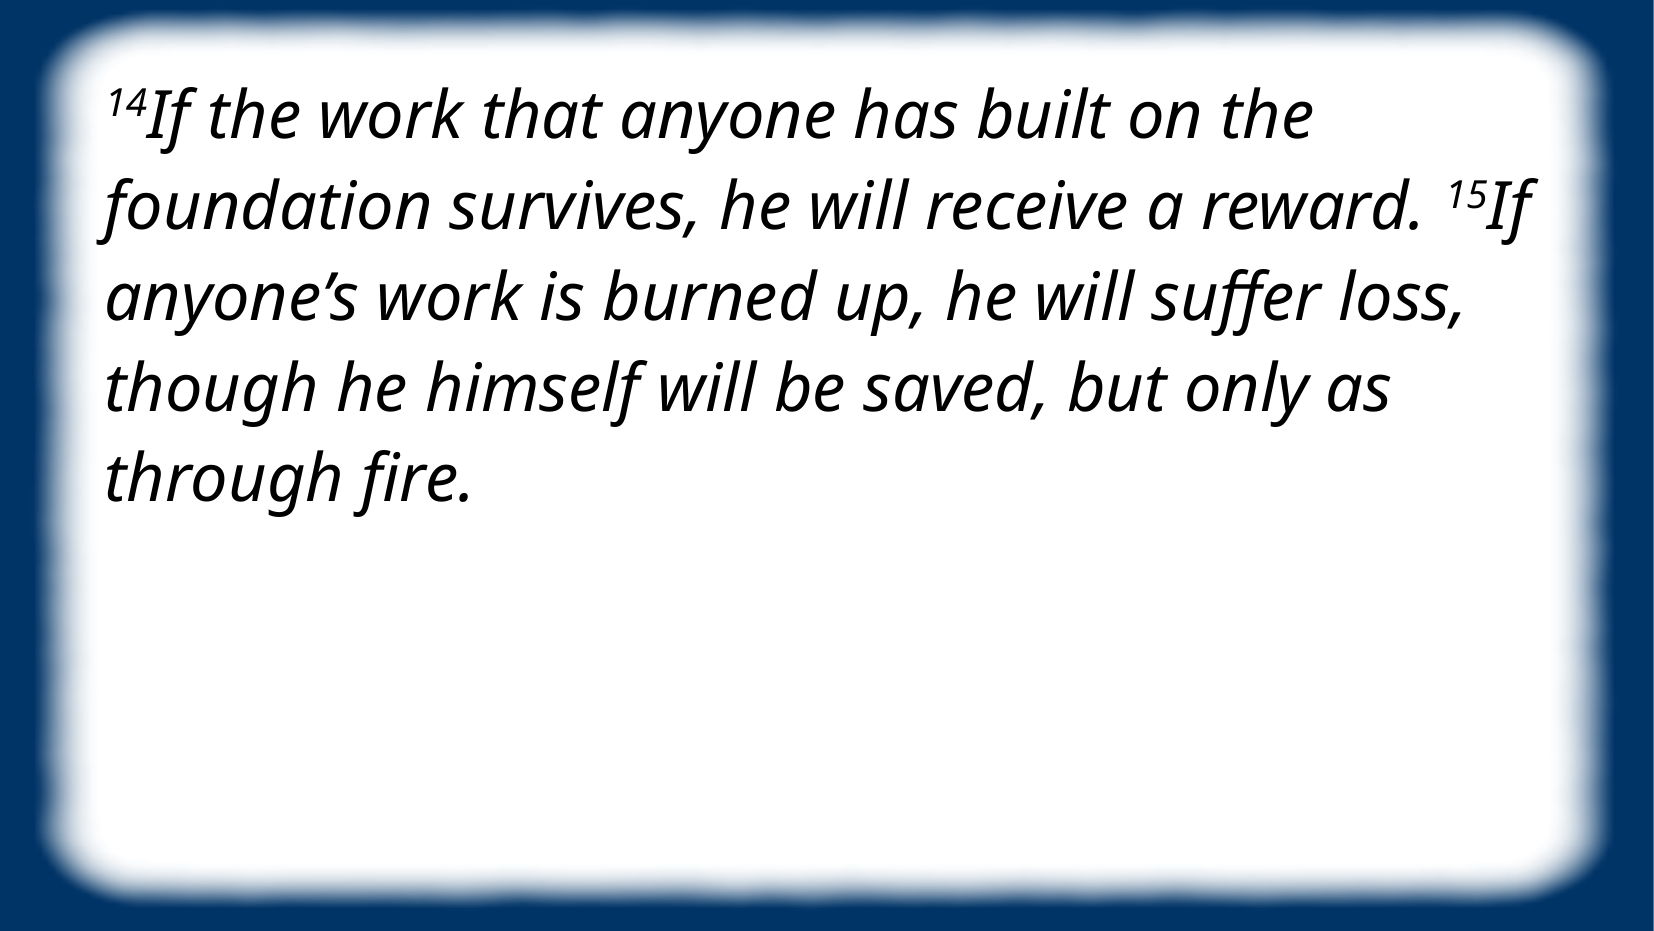

14If the work that anyone has built on the foundation survives, he will receive a reward. 15If anyone’s work is burned up, he will suffer loss, though he himself will be saved, but only as through fire.